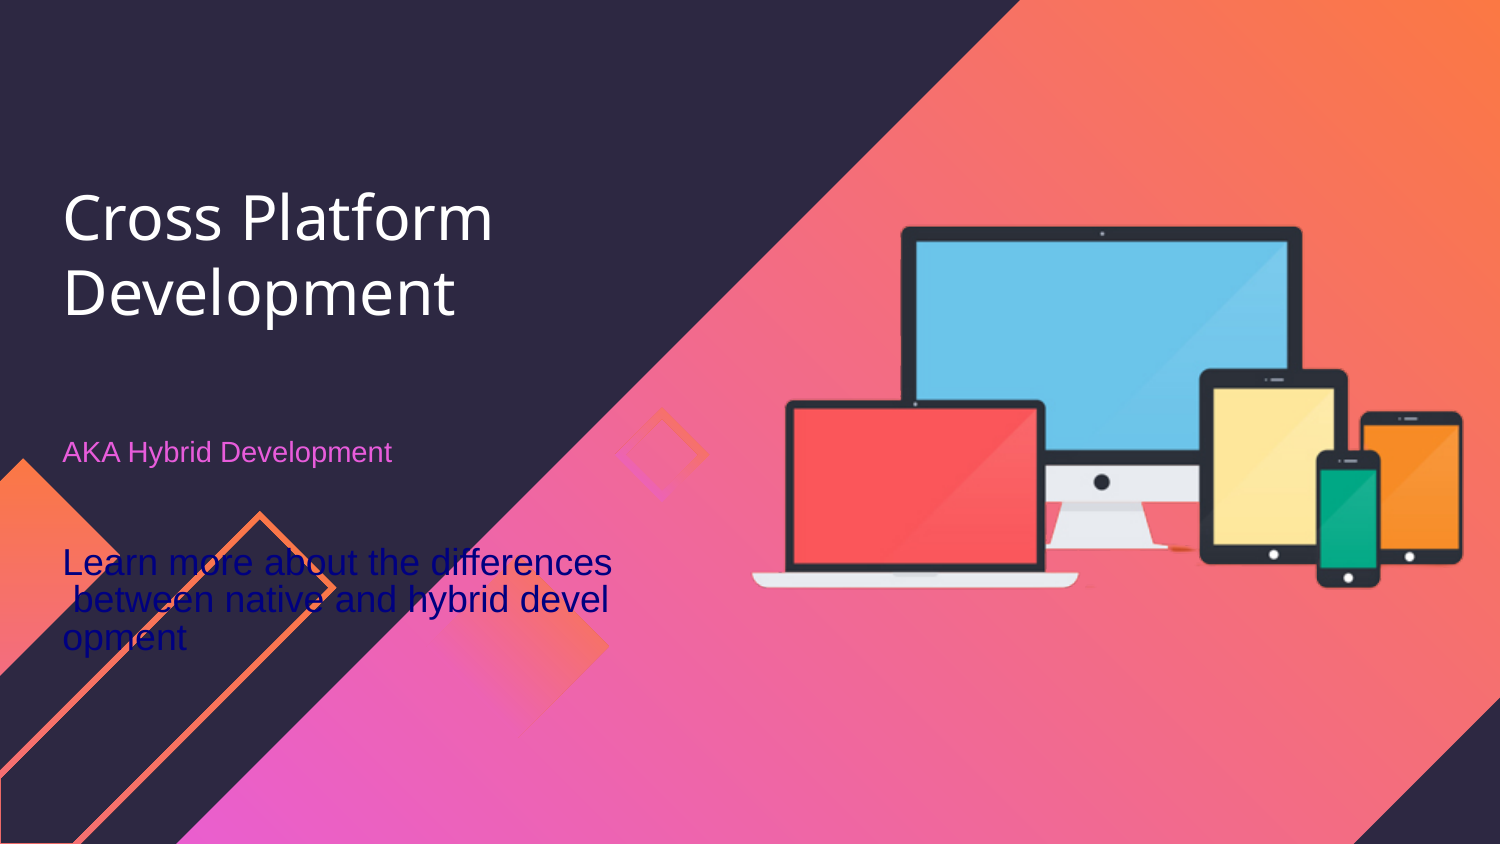

# Cross Platform Development
AKA Hybrid Development
Learn more about the differences between native and hybrid development